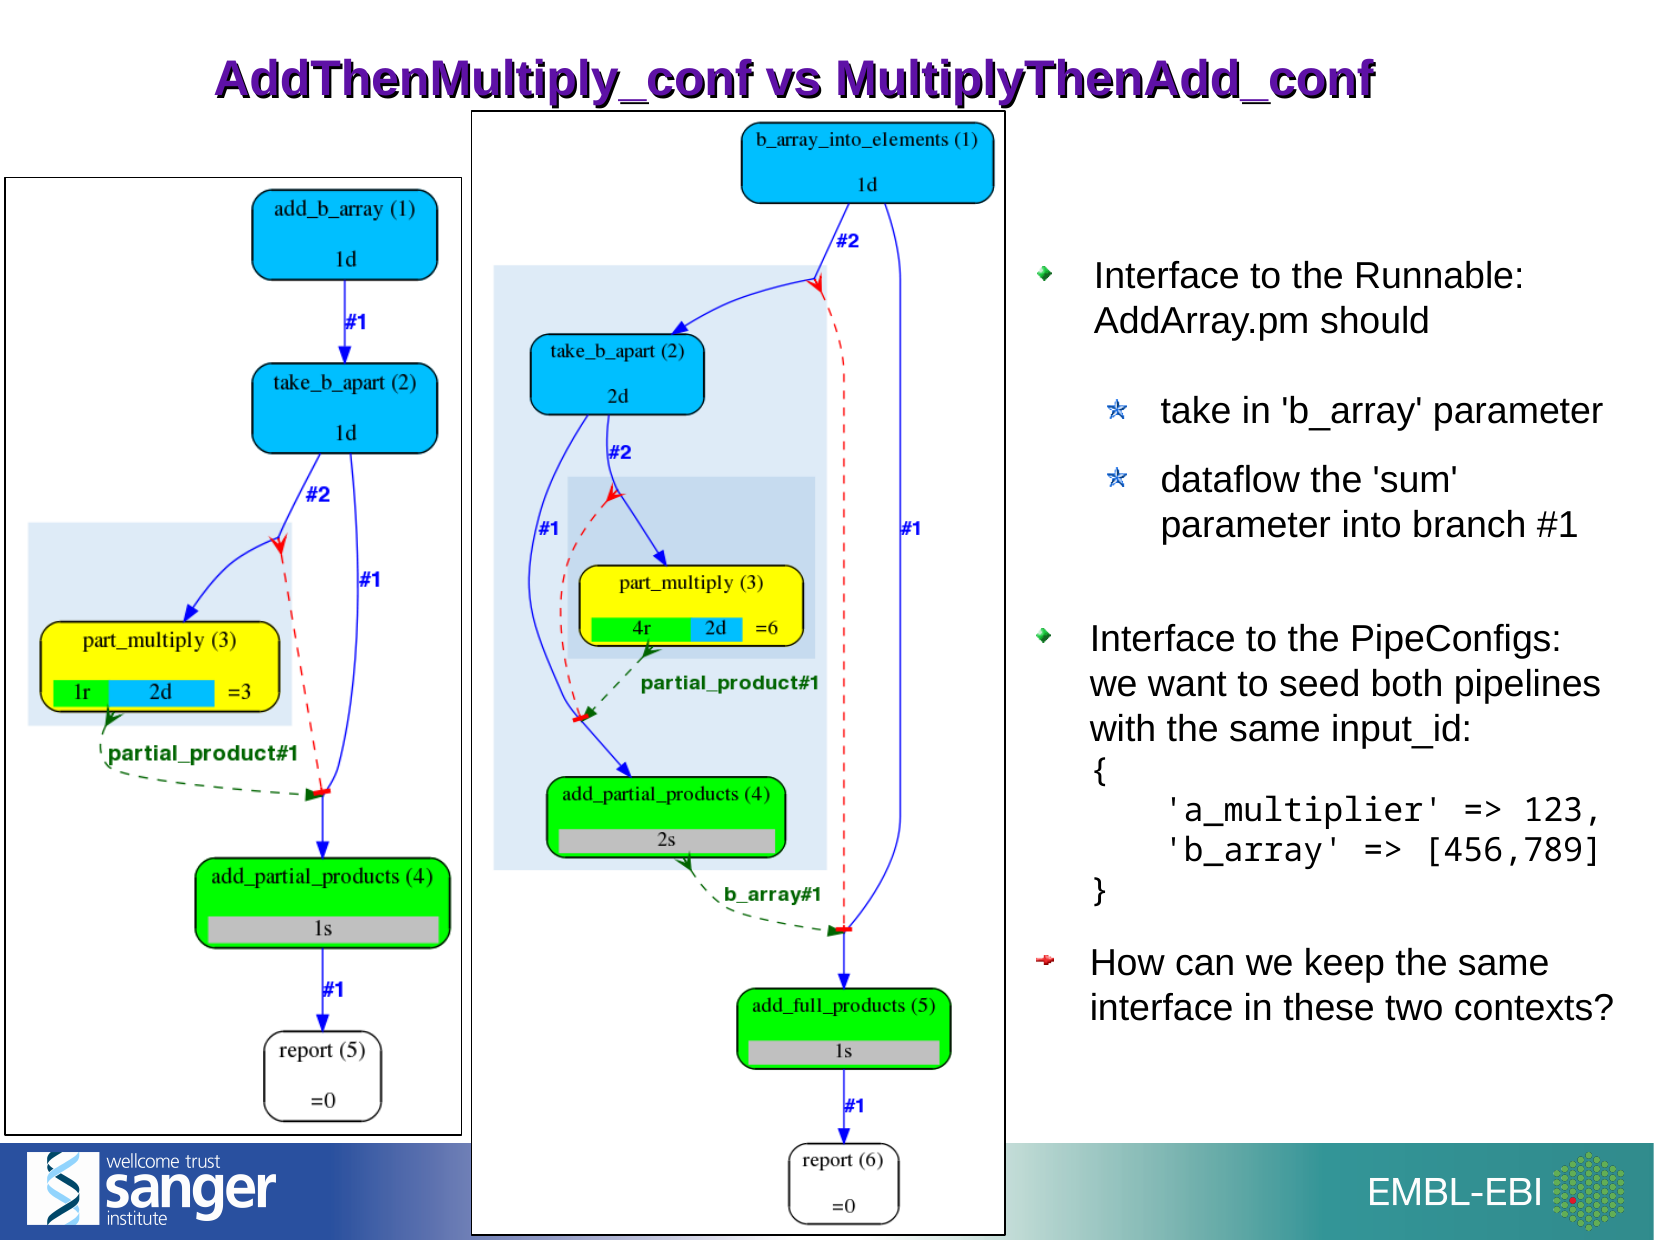

# AddThenMultiply_conf vs MultiplyThenAdd_conf
Interface to the Runnable:
AddArray.pm should
take in 'b_array' parameter
dataflow the 'sum' parameter into branch #1
Interface to the PipeConfigs:
we want to seed both pipelines
with the same input_id:
{
	'a_multiplier' => 123,
	'b_array' => [456,789]
}
How can we keep the same interface in these two contexts?